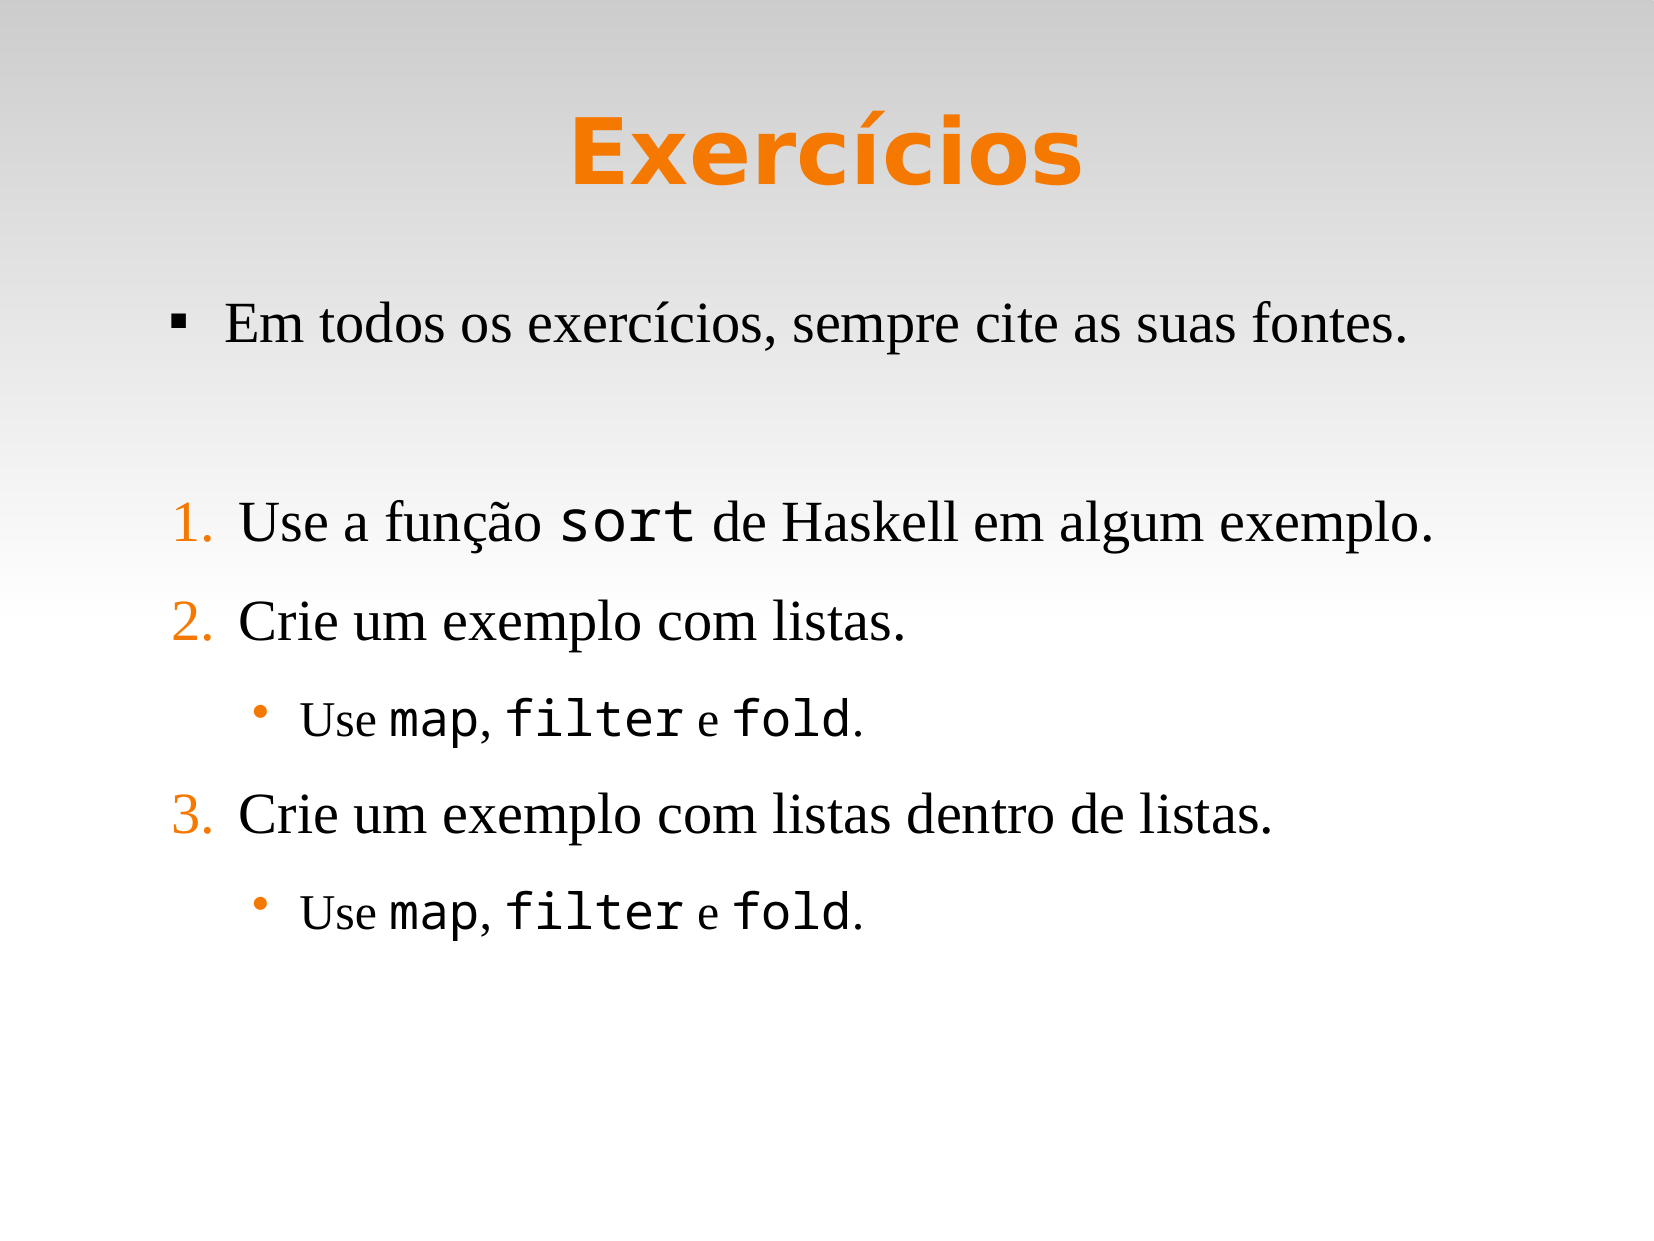

# Exercícios
Em todos os exercícios, sempre cite as suas fontes.
 Use a função sort de Haskell em algum exemplo.
 Crie um exemplo com listas.
Use map, filter e fold.
 Crie um exemplo com listas dentro de listas.
Use map, filter e fold.